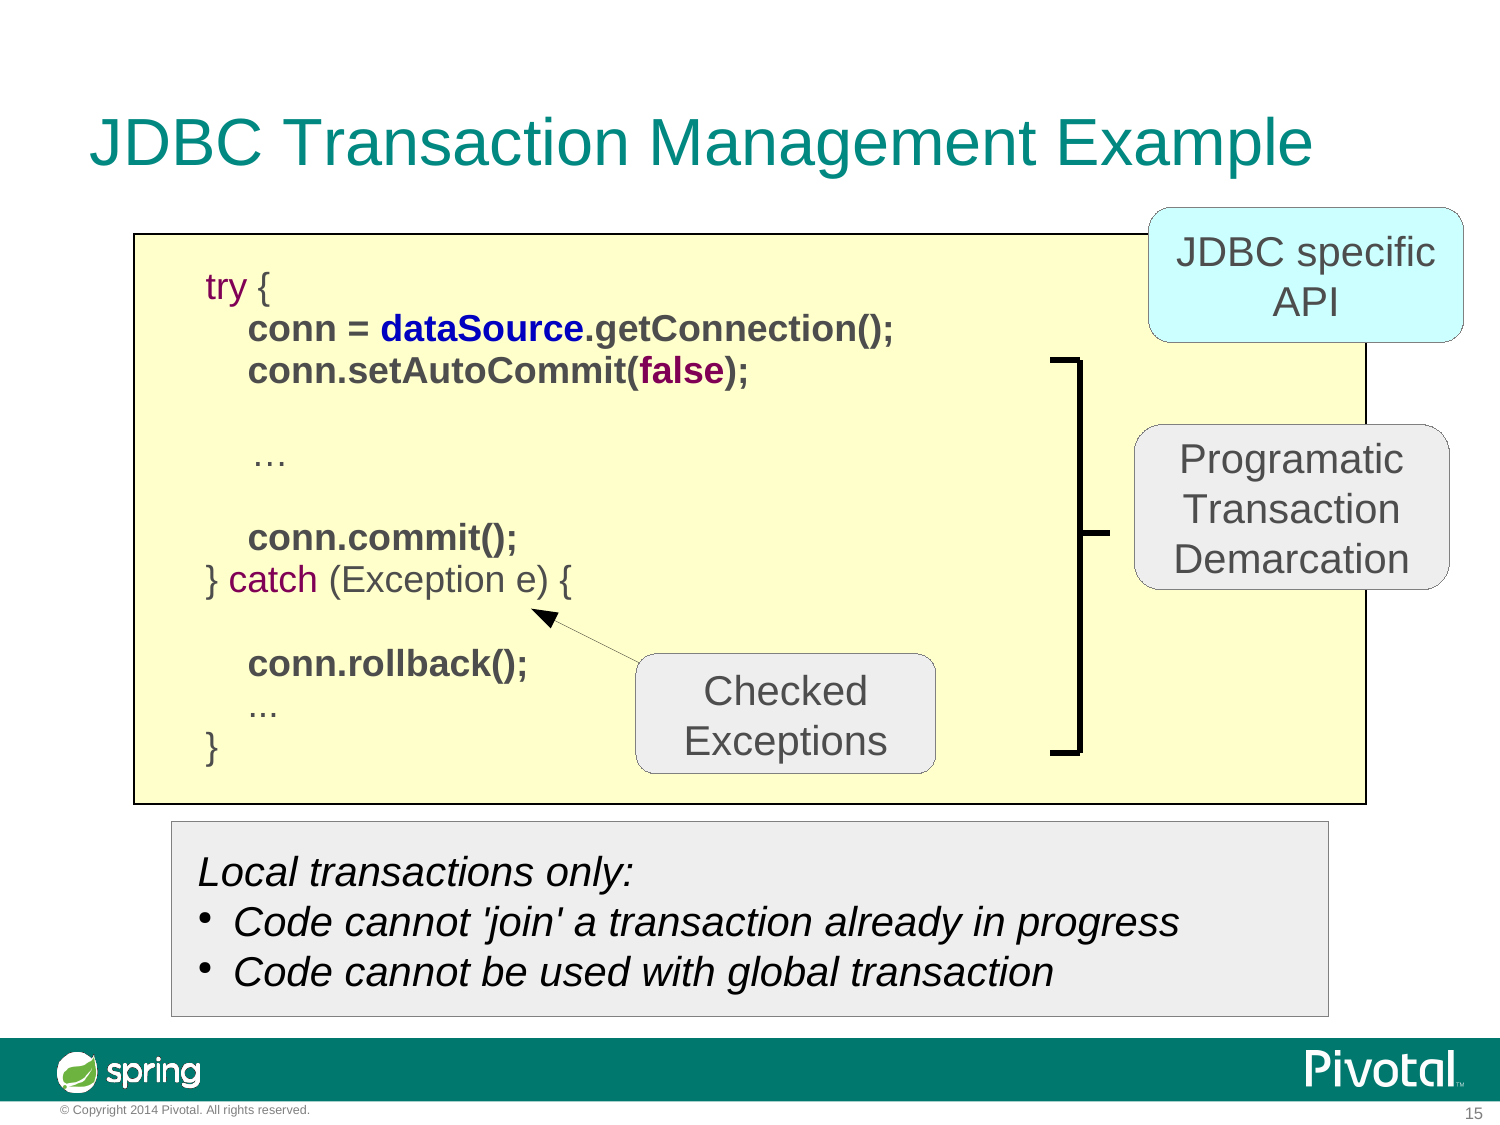

# JDBC Transaction Management Example
JDBC specific API
 try {
 conn = dataSource.getConnection();
 conn.setAutoCommit(false);
	 …
 conn.commit();
 } catch (Exception e) {
 conn.rollback();
 ...
 }
Programatic
Transaction
Demarcation
Checked
Exceptions
Local transactions only:
Code cannot 'join' a transaction already in progress
Code cannot be used with global transaction